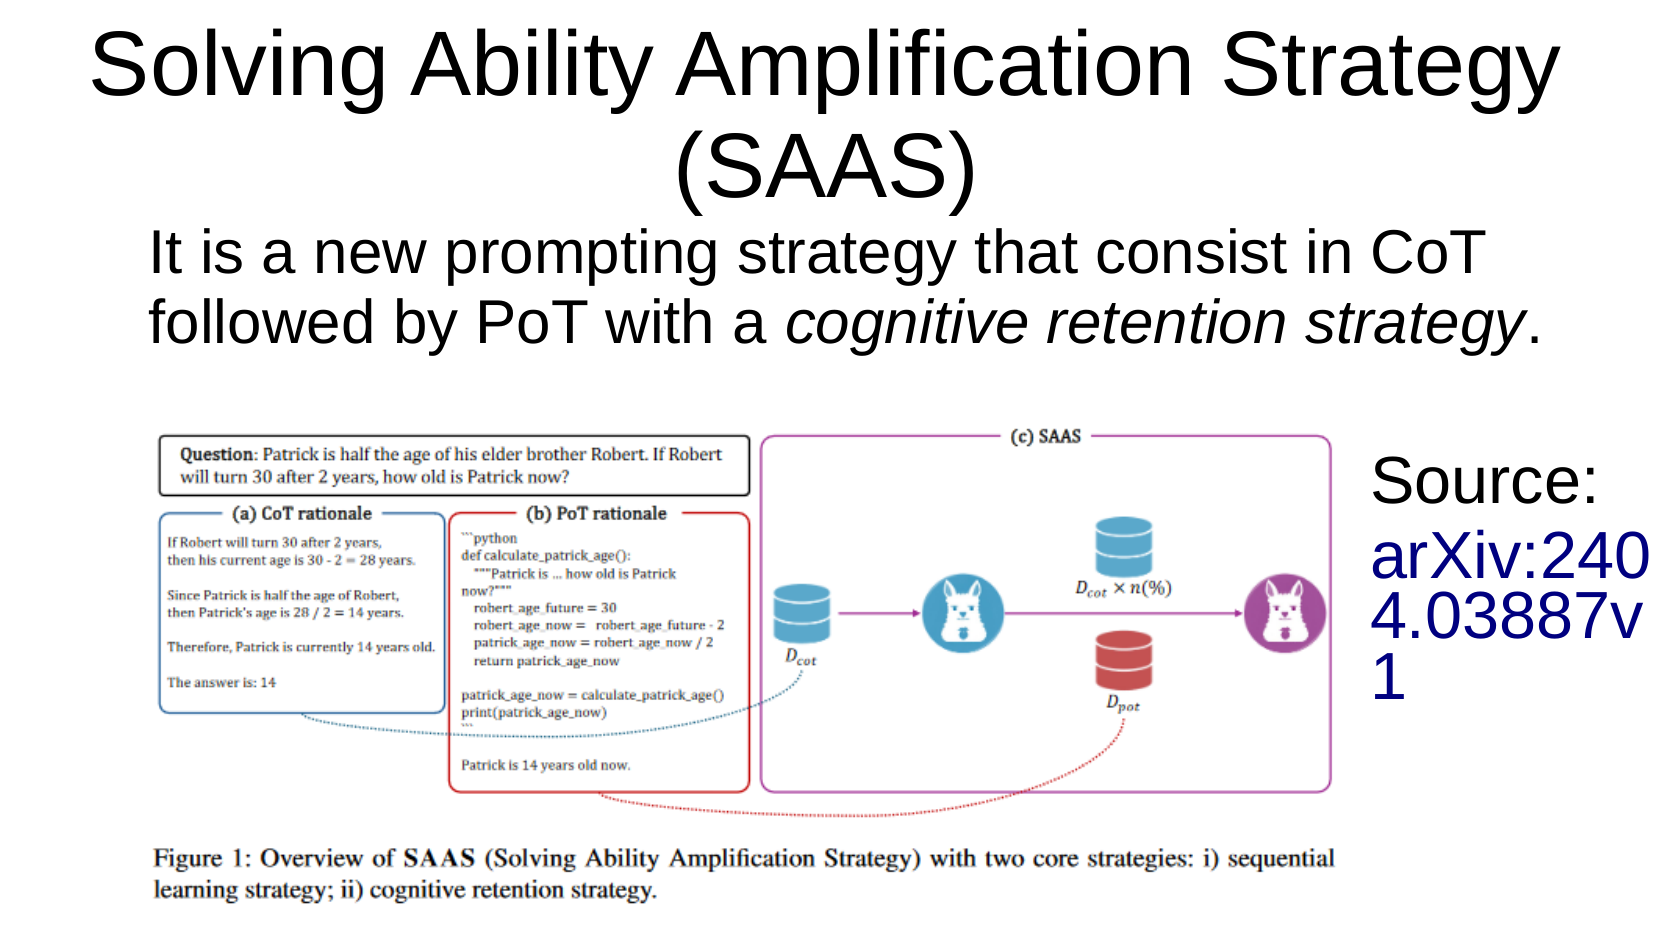

# Solving Ability Amplification Strategy (SAAS)
It is a new prompting strategy that consist in CoT followed by PoT with a cognitive retention strategy.
Source:
arXiv:2404.03887v1